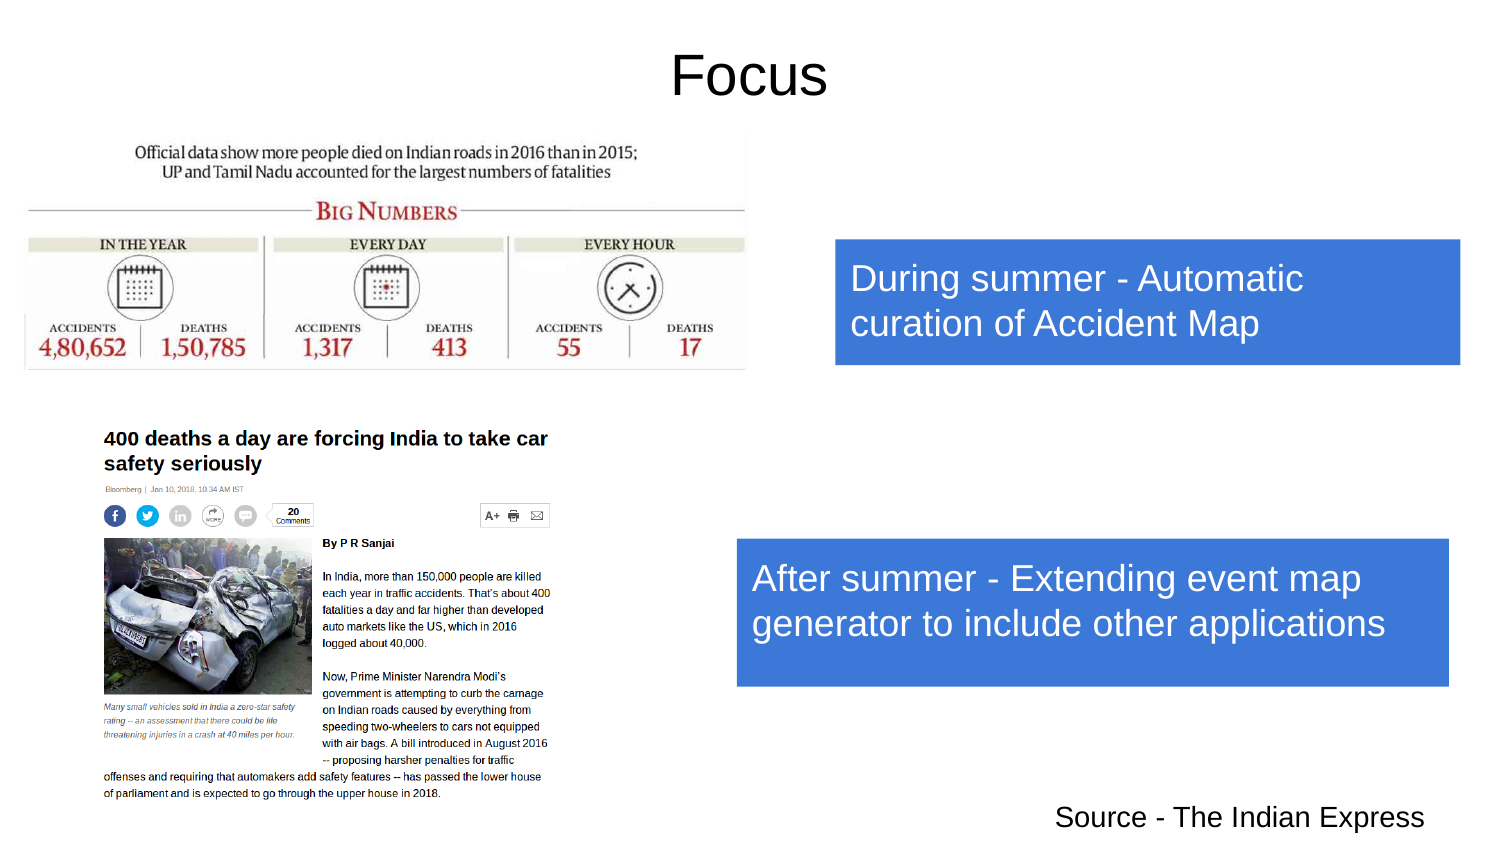

# Focus
During summer - Automatic curation of Accident Map
After summer - Extending event map generator to include other applications
Source - The Indian Express